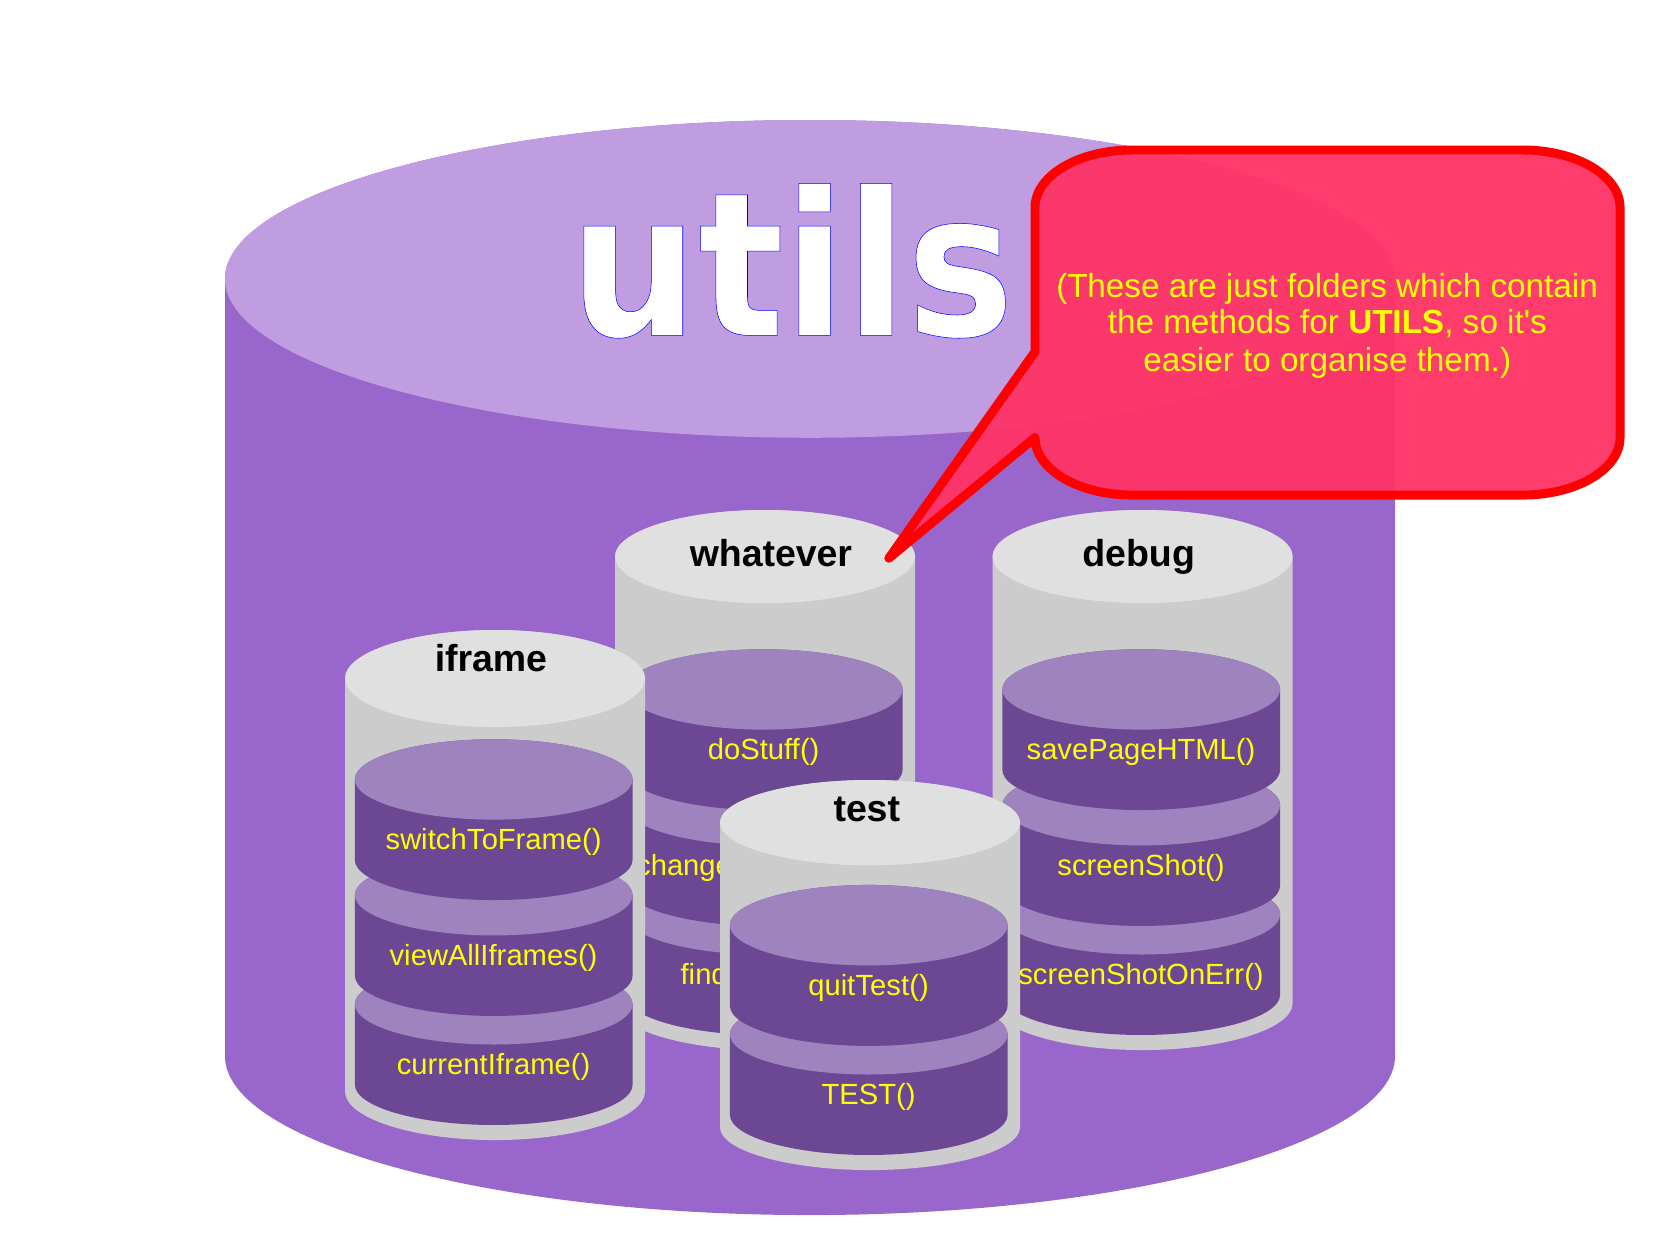

utils
(These are just folders which contain
the methods for UTILS, so it's
easier to organise them.)
whatever
doStuff()
changeSomething()
findAWotsit()
debug
savePageHTML()
screenShot()
screenShotOnErr()
iframe
switchToFrame()
viewAllIframes()
currentIframe()
test
quitTest()
TEST()